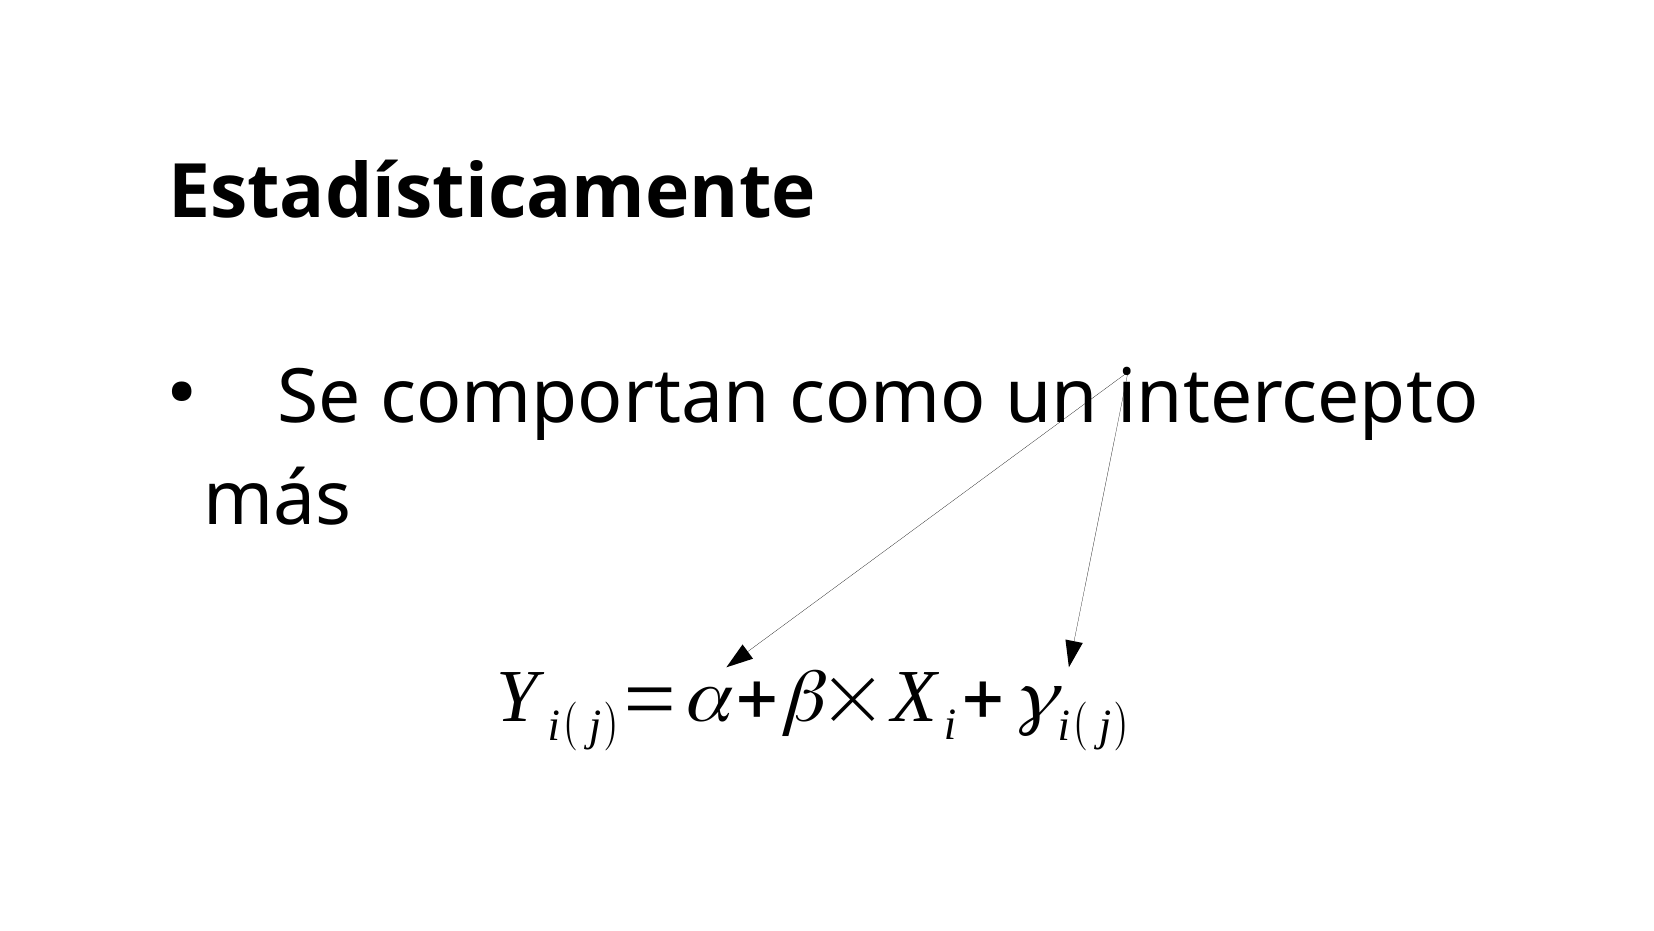

Estadísticamente
	Se comportan como un intercepto más